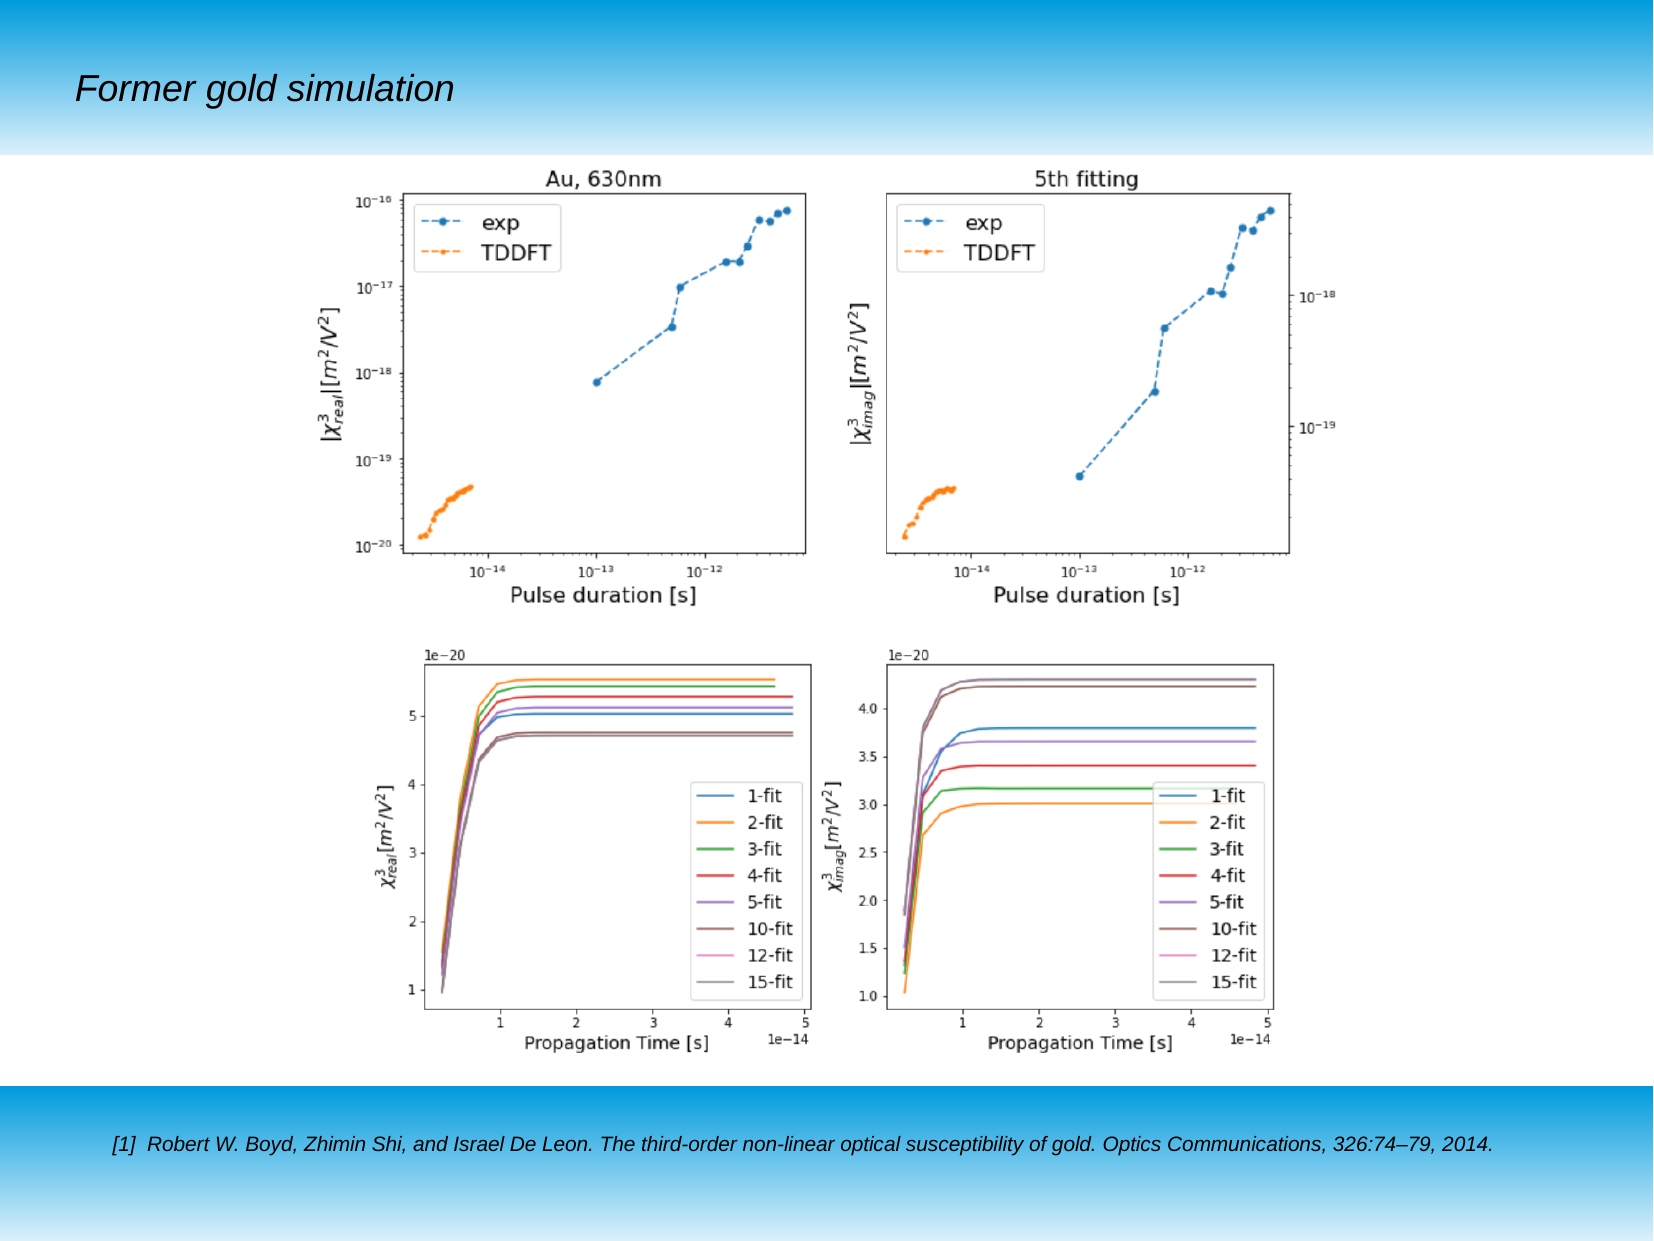

Former gold simulation
[1] Robert W. Boyd, Zhimin Shi, and Israel De Leon. The third-order non-linear optical susceptibility of gold. Optics Communications, 326:74–79, 2014.